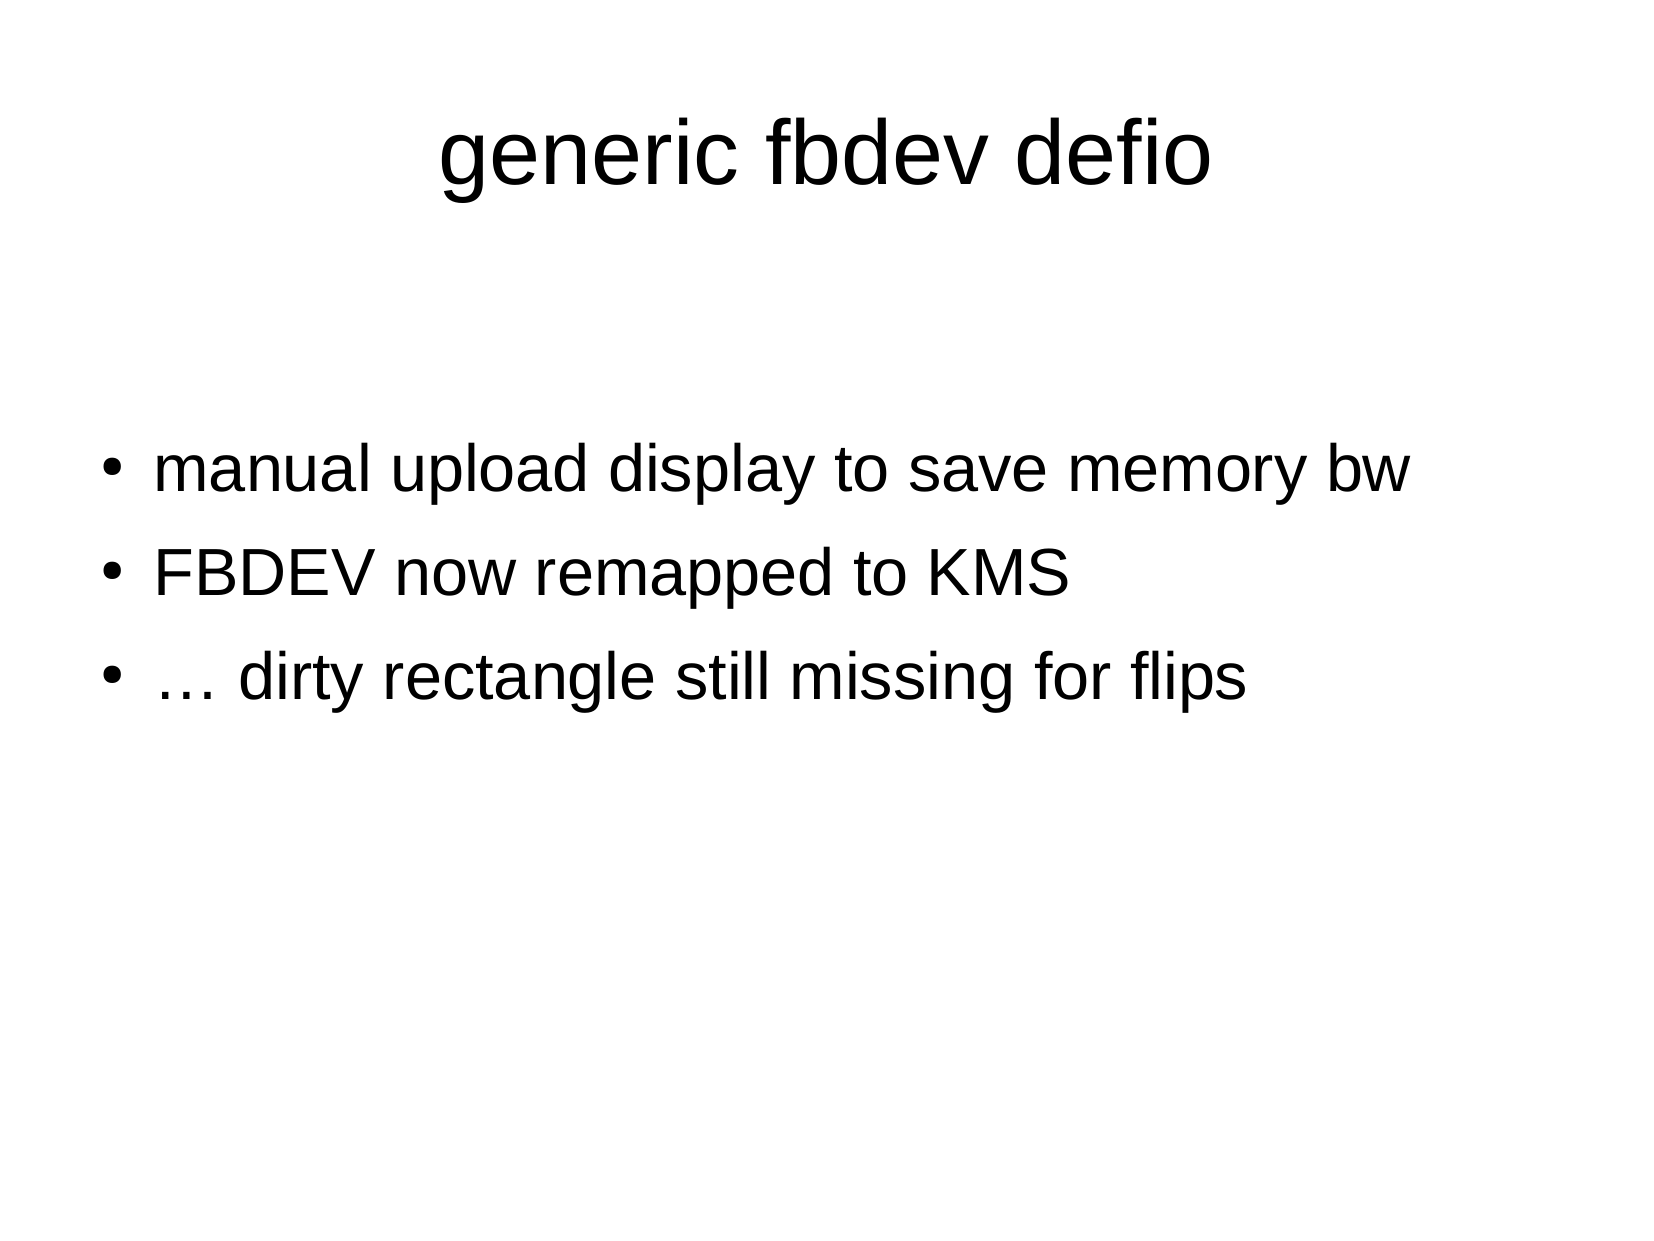

# generic fbdev defio
manual upload display to save memory bw
FBDEV now remapped to KMS
… dirty rectangle still missing for flips